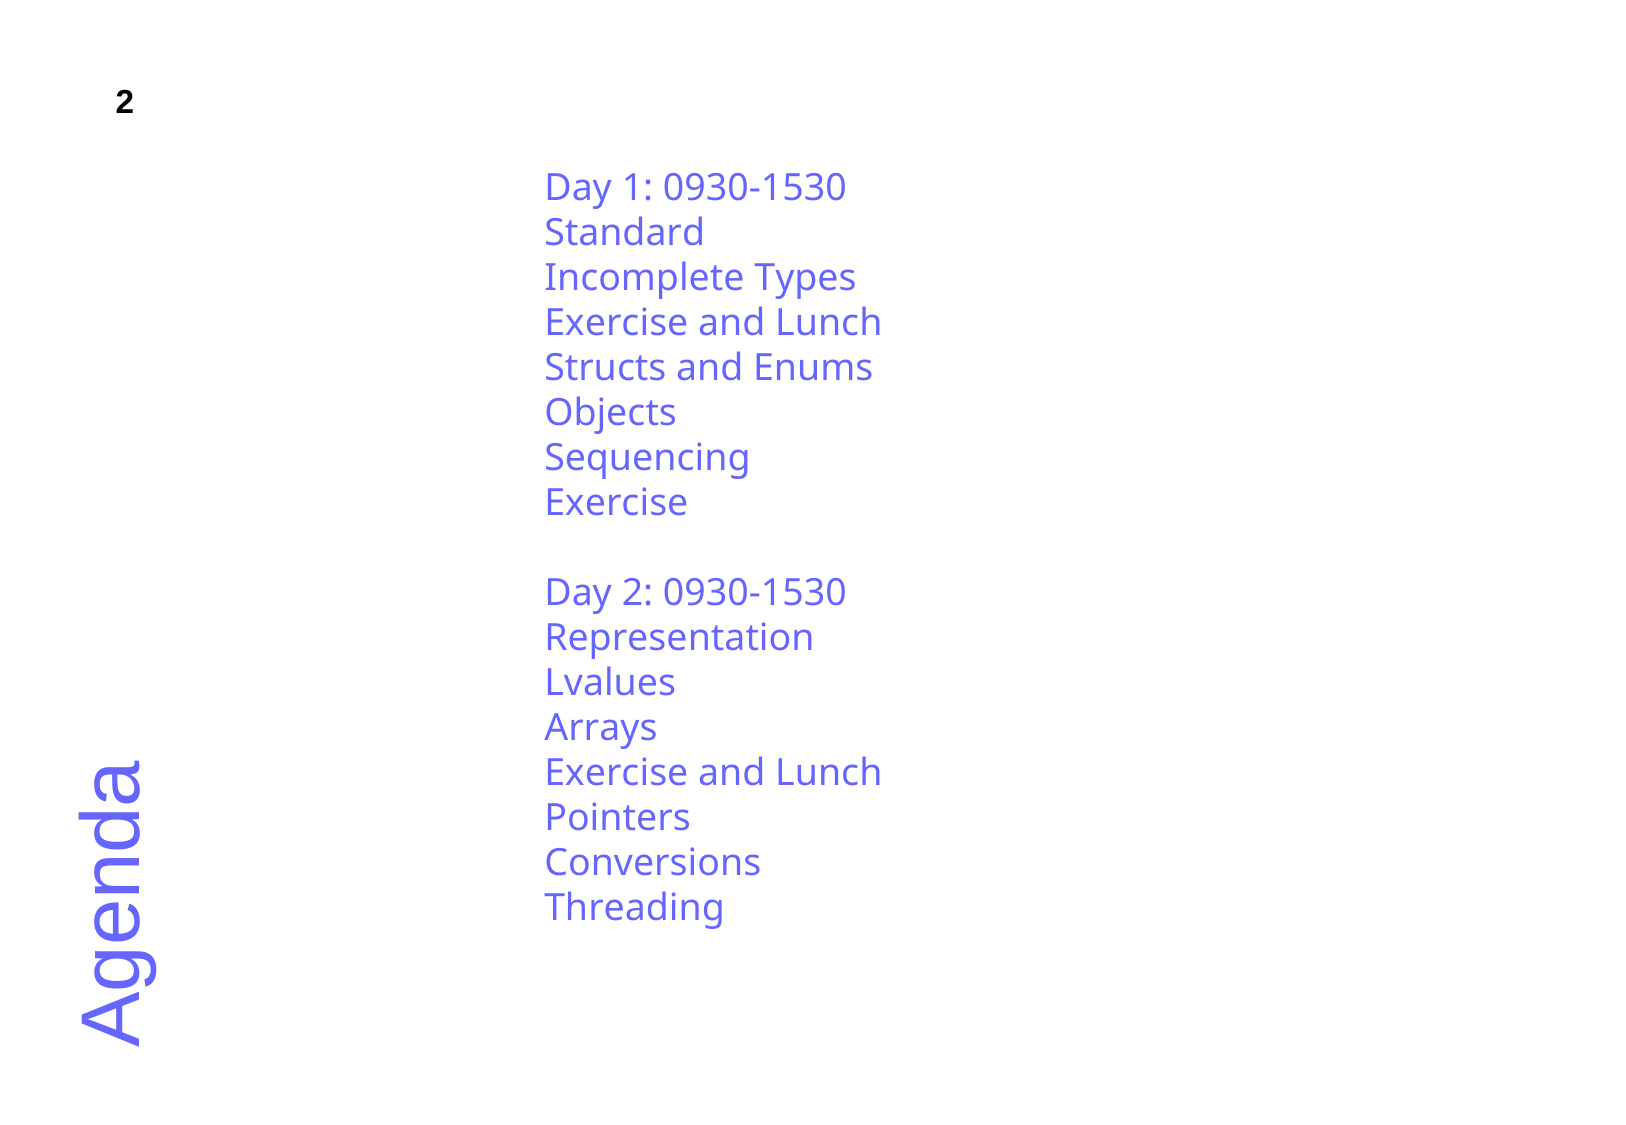

2
Day 1: 0930-1530
Standard
Incomplete Types
Exercise and Lunch
Structs and Enums
Objects
Sequencing
Exercise
Day 2: 0930-1530
Representation
Lvalues
Arrays
Exercise and Lunch
Pointers
Conversions
Threading
# Agenda